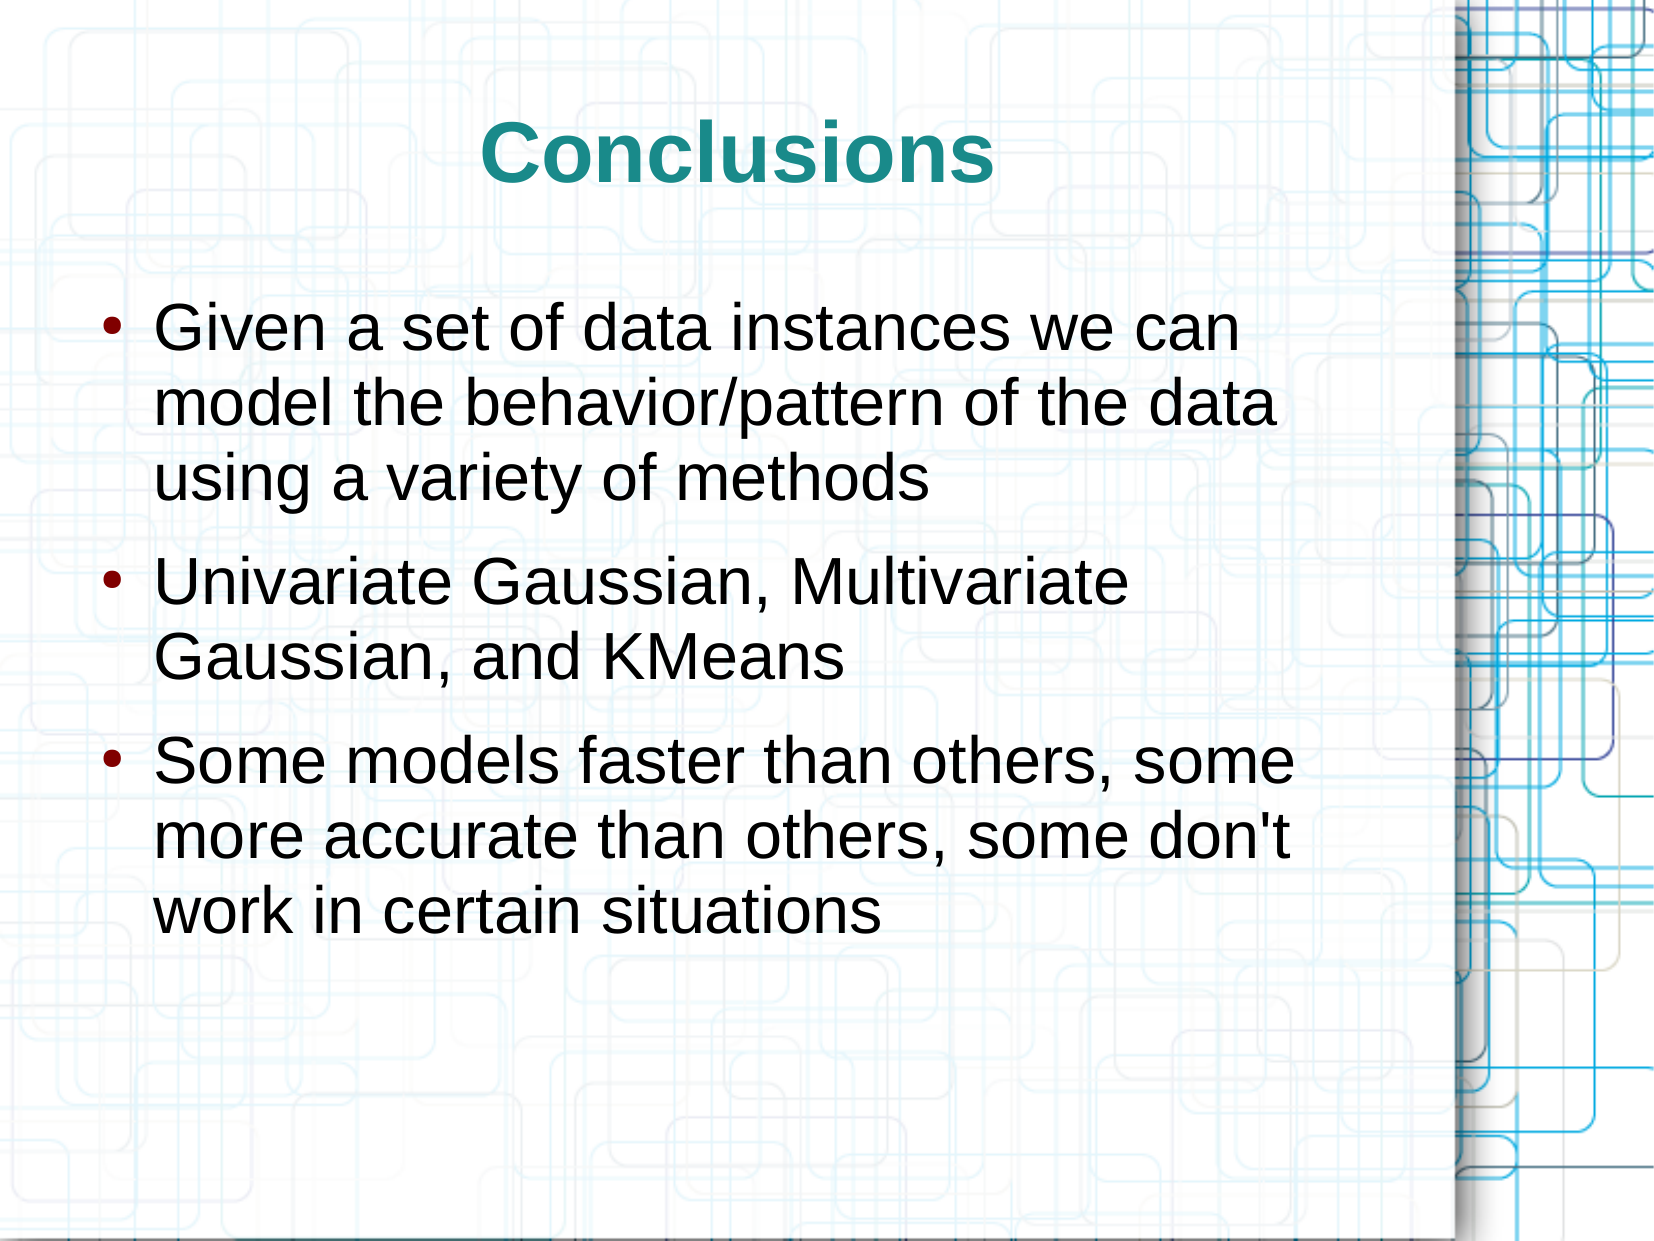

# Conclusions
Given a set of data instances we can model the behavior/pattern of the data using a variety of methods
Univariate Gaussian, Multivariate Gaussian, and KMeans
Some models faster than others, some more accurate than others, some don't work in certain situations